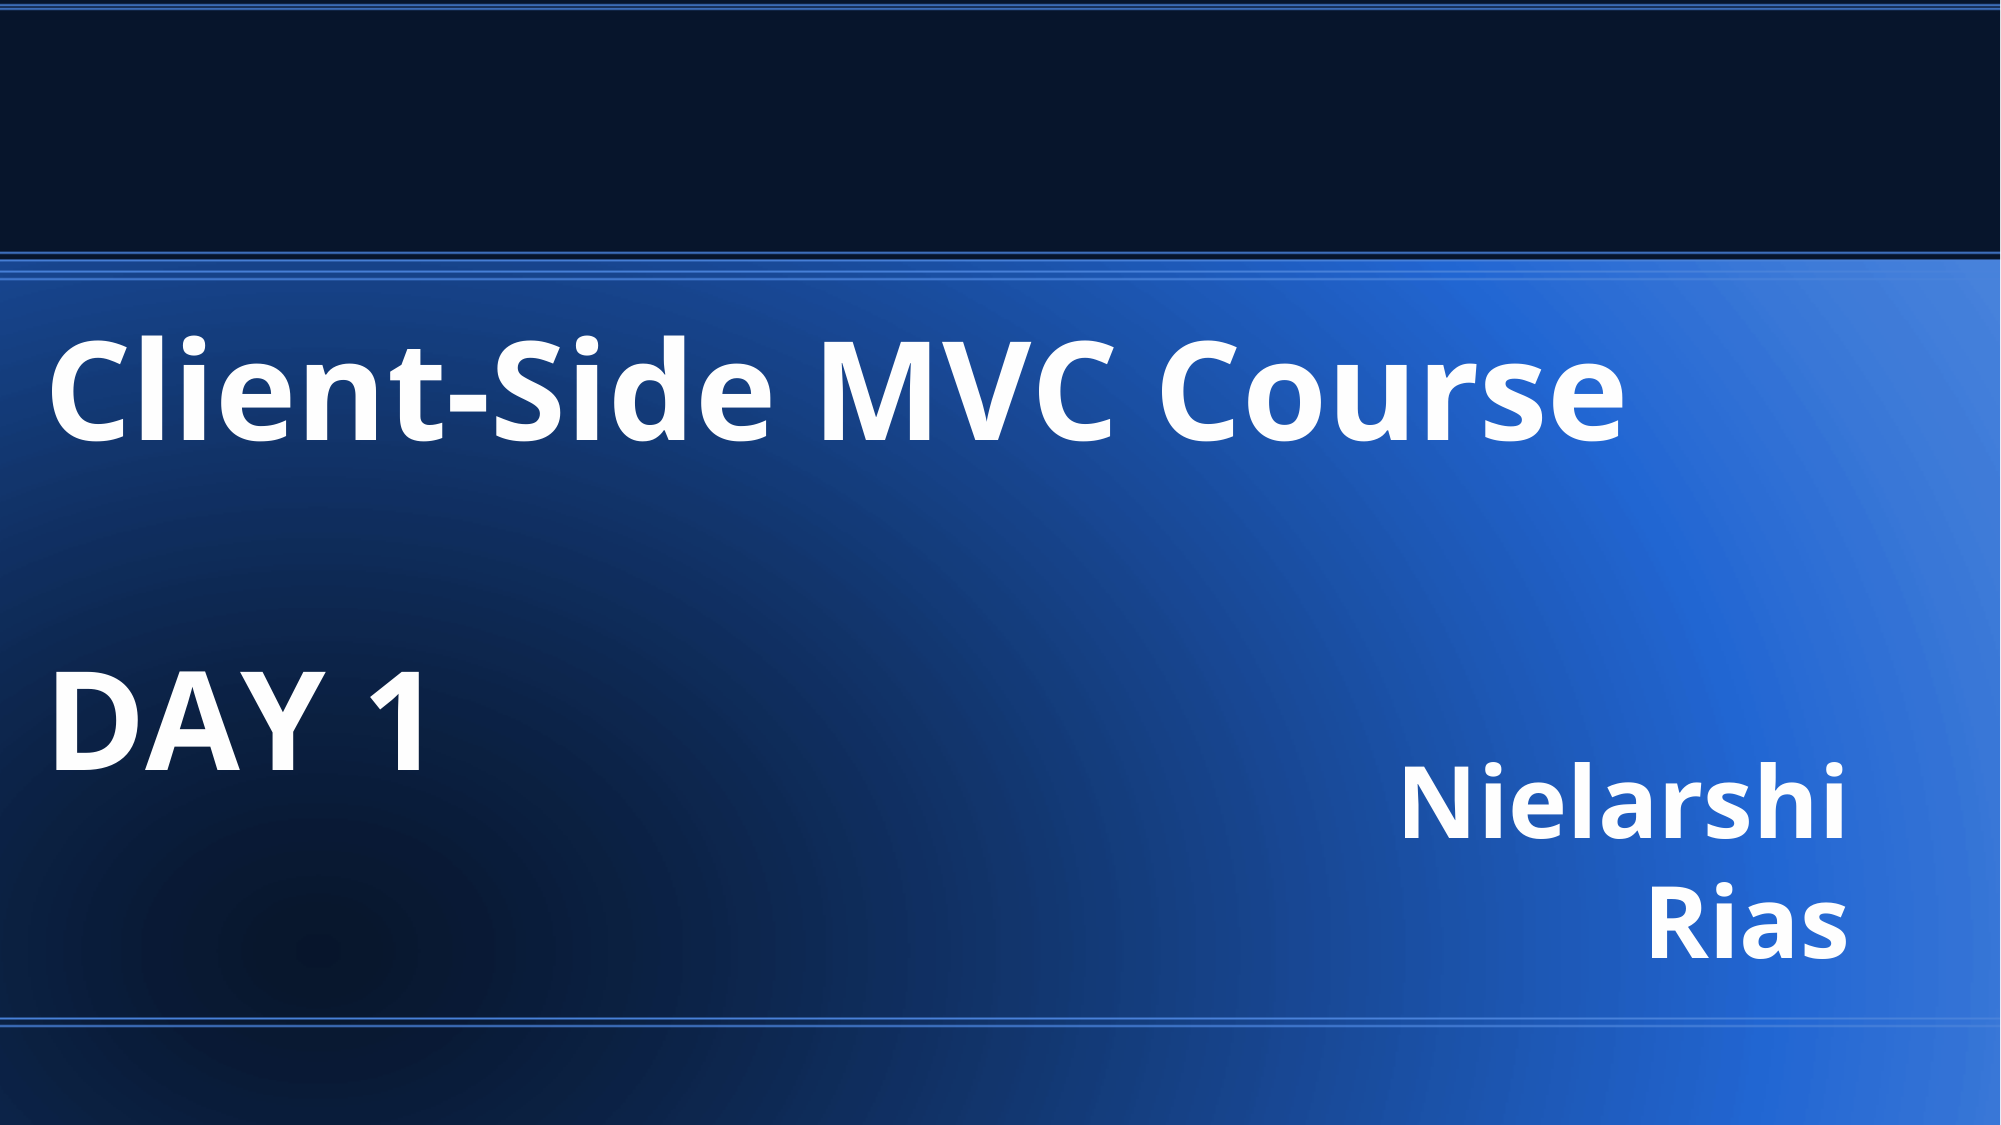

# Client-Side MVC Course DAY 1
Nielarshi
Rias